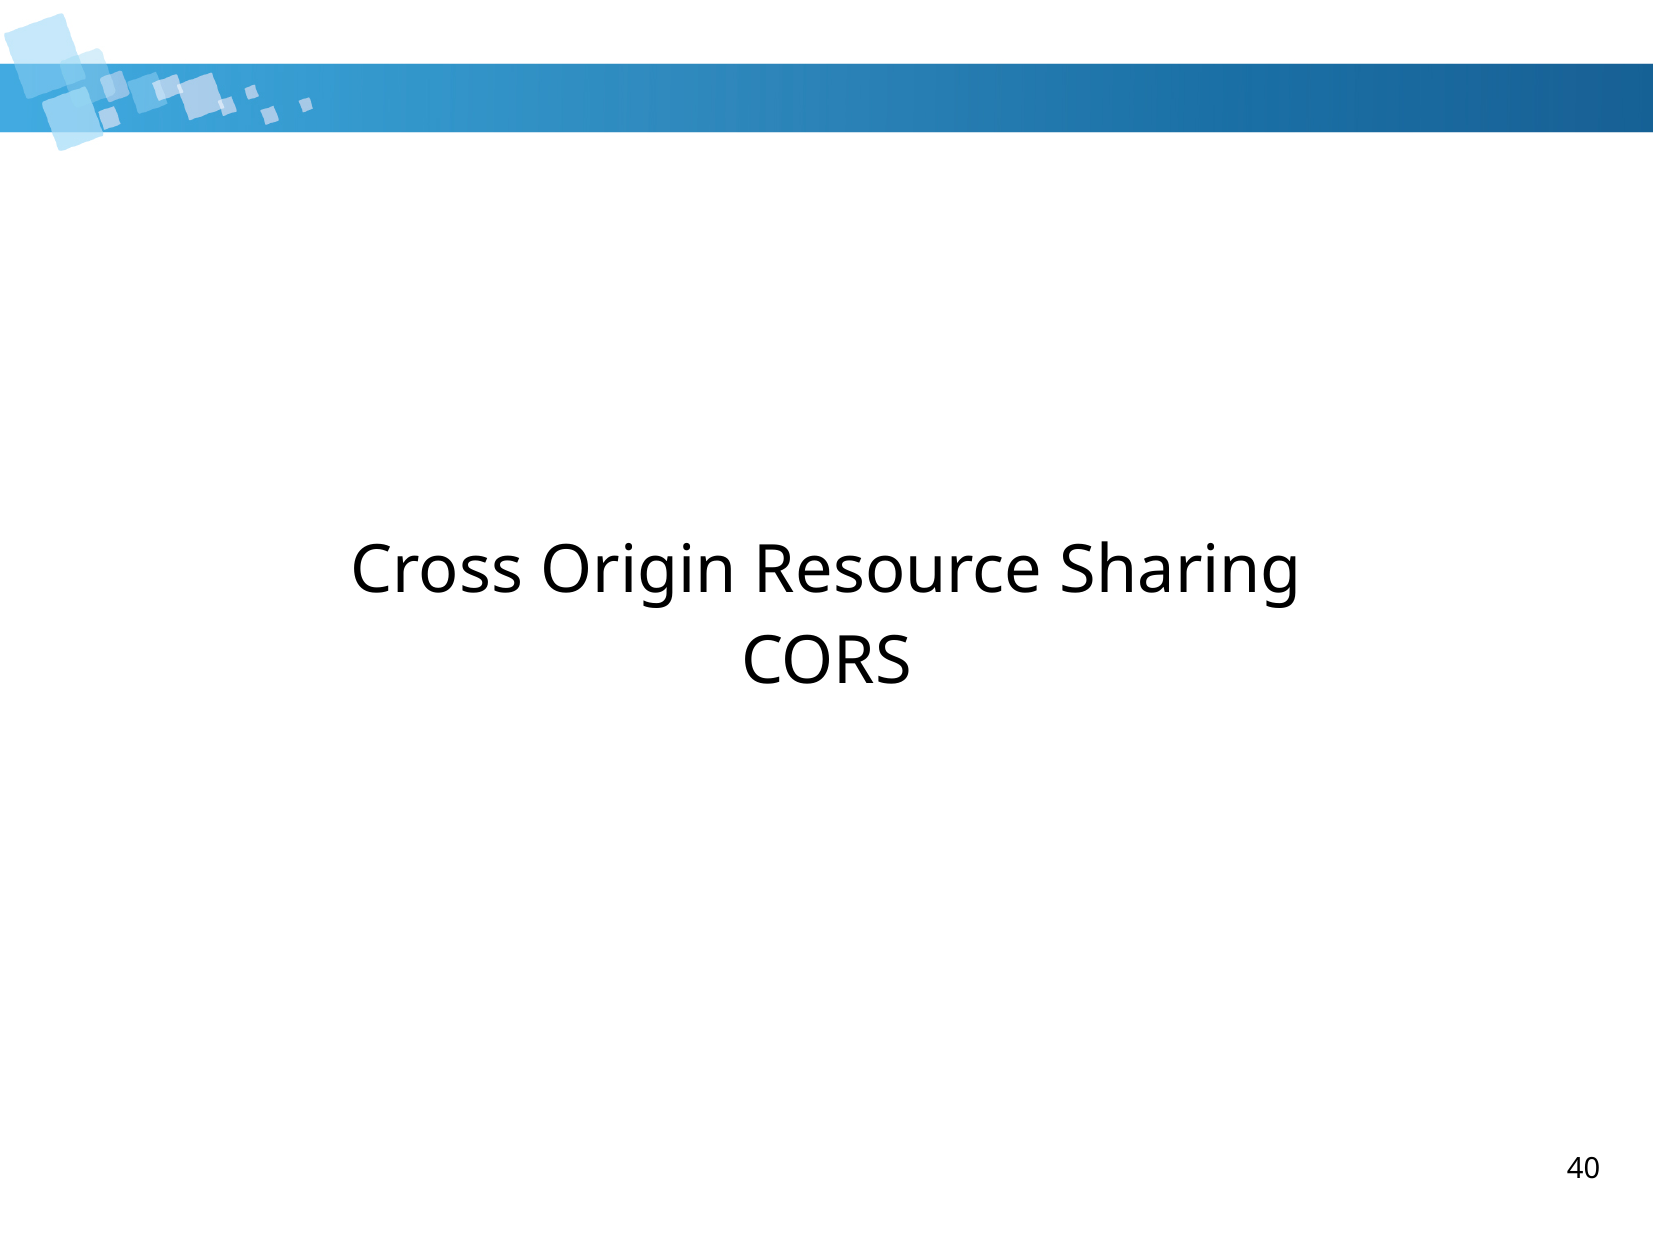

# Cross Origin Resource Sharing
CORS
40